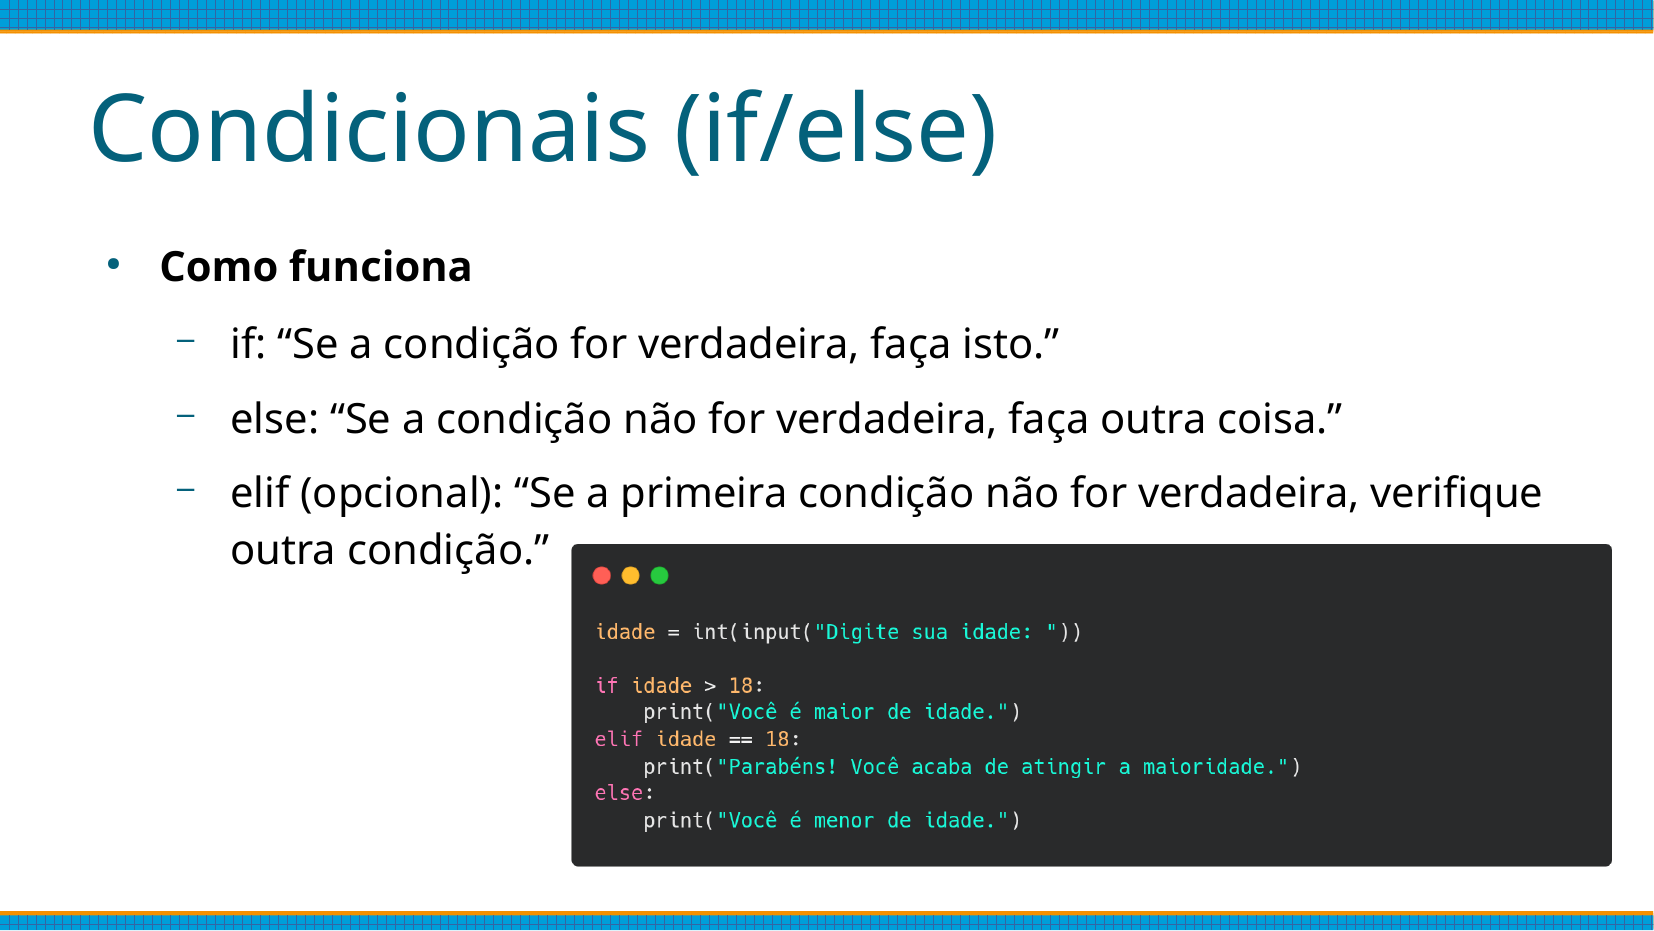

# Condicionais (if/else)
Como funciona
if: “Se a condição for verdadeira, faça isto.”
else: “Se a condição não for verdadeira, faça outra coisa.”
elif (opcional): “Se a primeira condição não for verdadeira, verifique outra condição.”